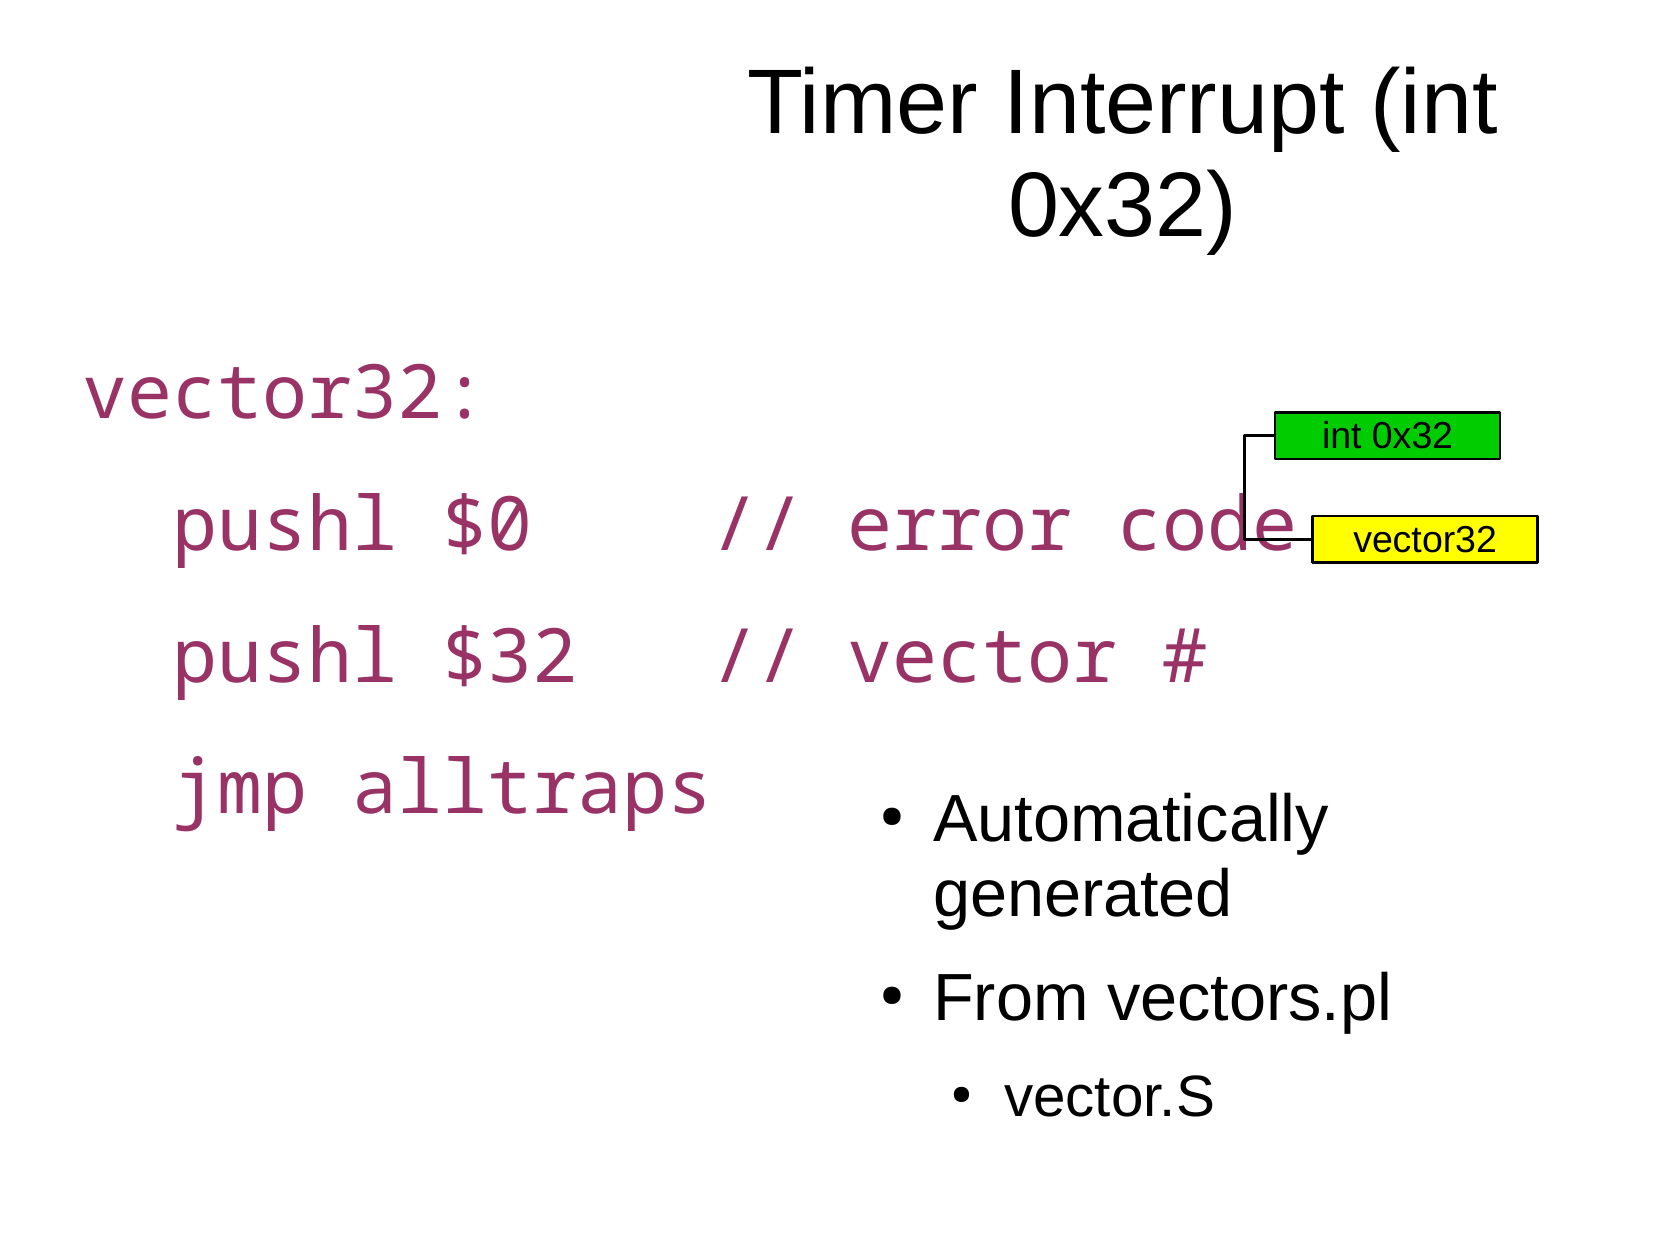

Timer Interrupt (int 0x32)
# vector32:
 pushl $0 // error code
 pushl $32 // vector #
 jmp alltraps
int 0x32
vector32
Automatically generated
From vectors.pl
vector.S